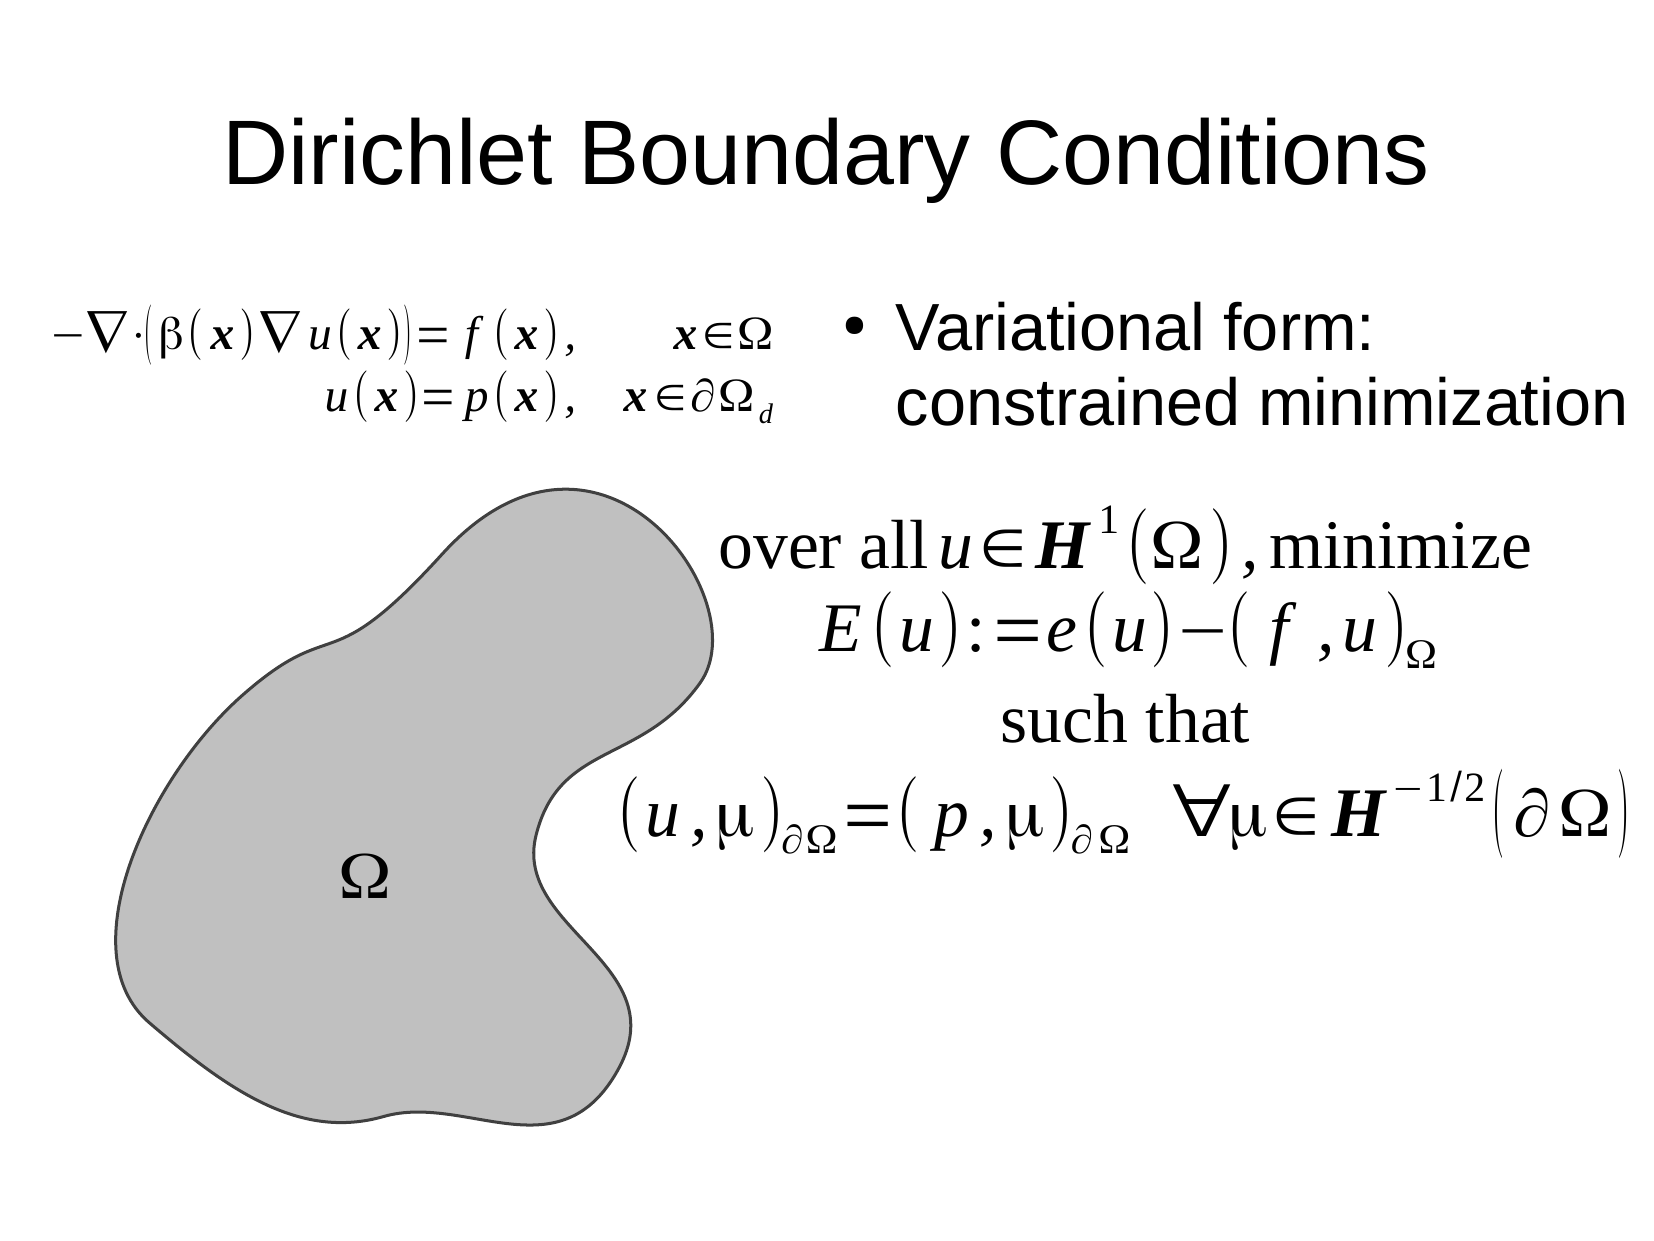

# Dirichlet Boundary Conditions
Variational form: constrained minimization